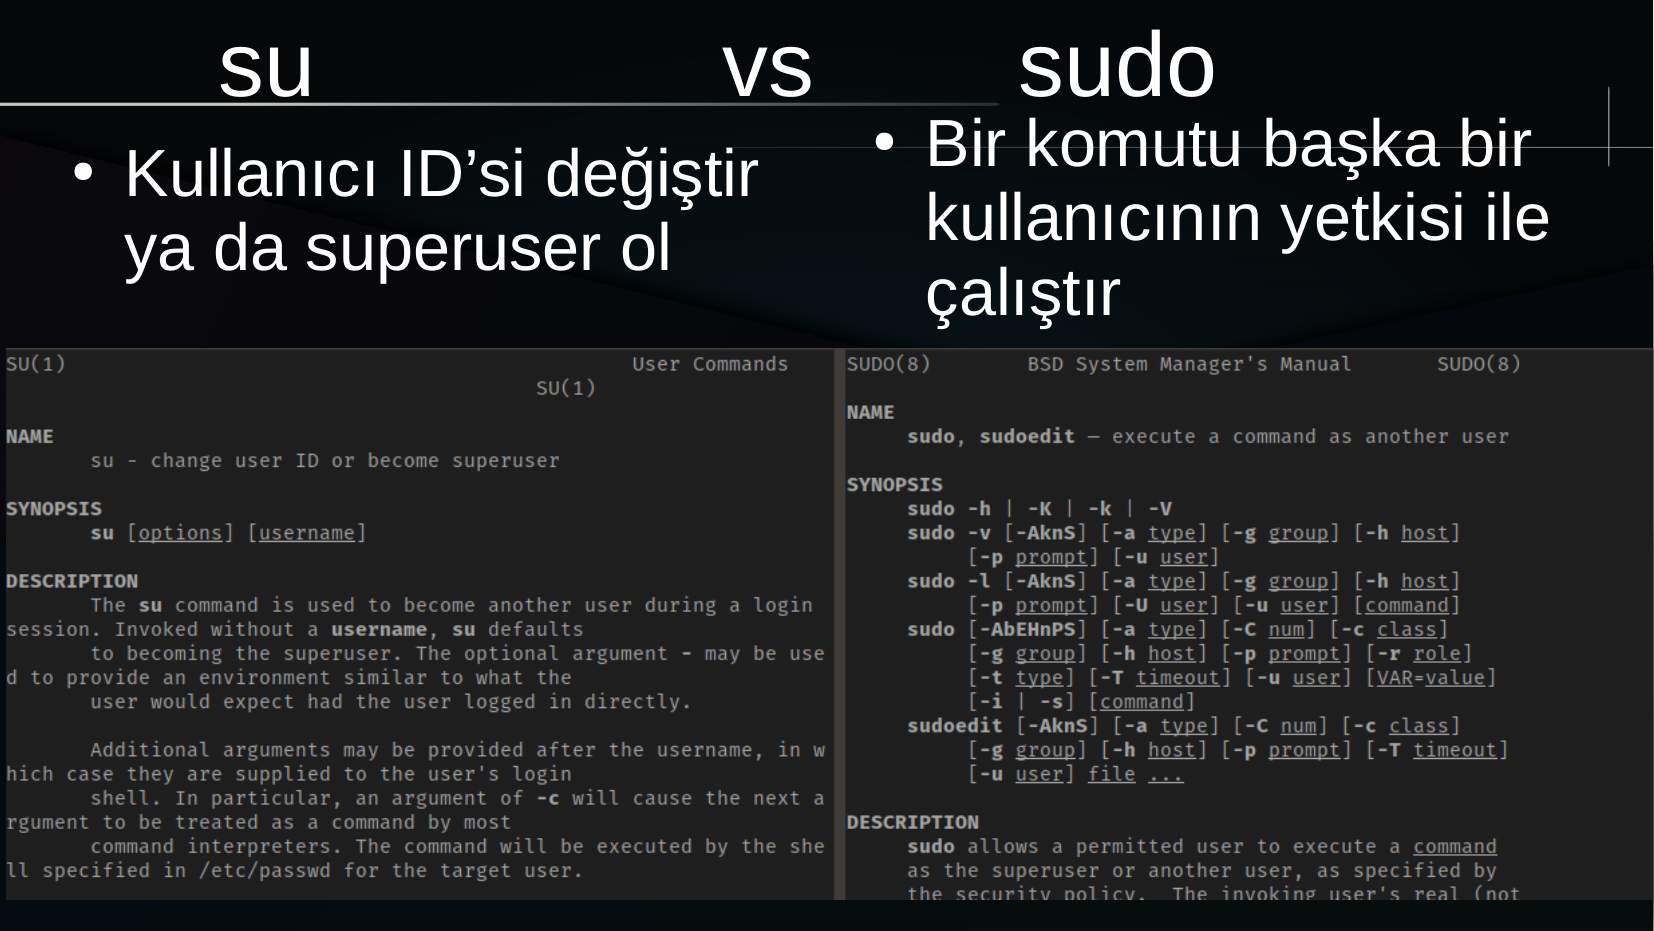

# su vs sudo
Bir komutu başka bir kullanıcının yetkisi ile çalıştır
Kullanıcı ID’si değiştir ya da superuser ol